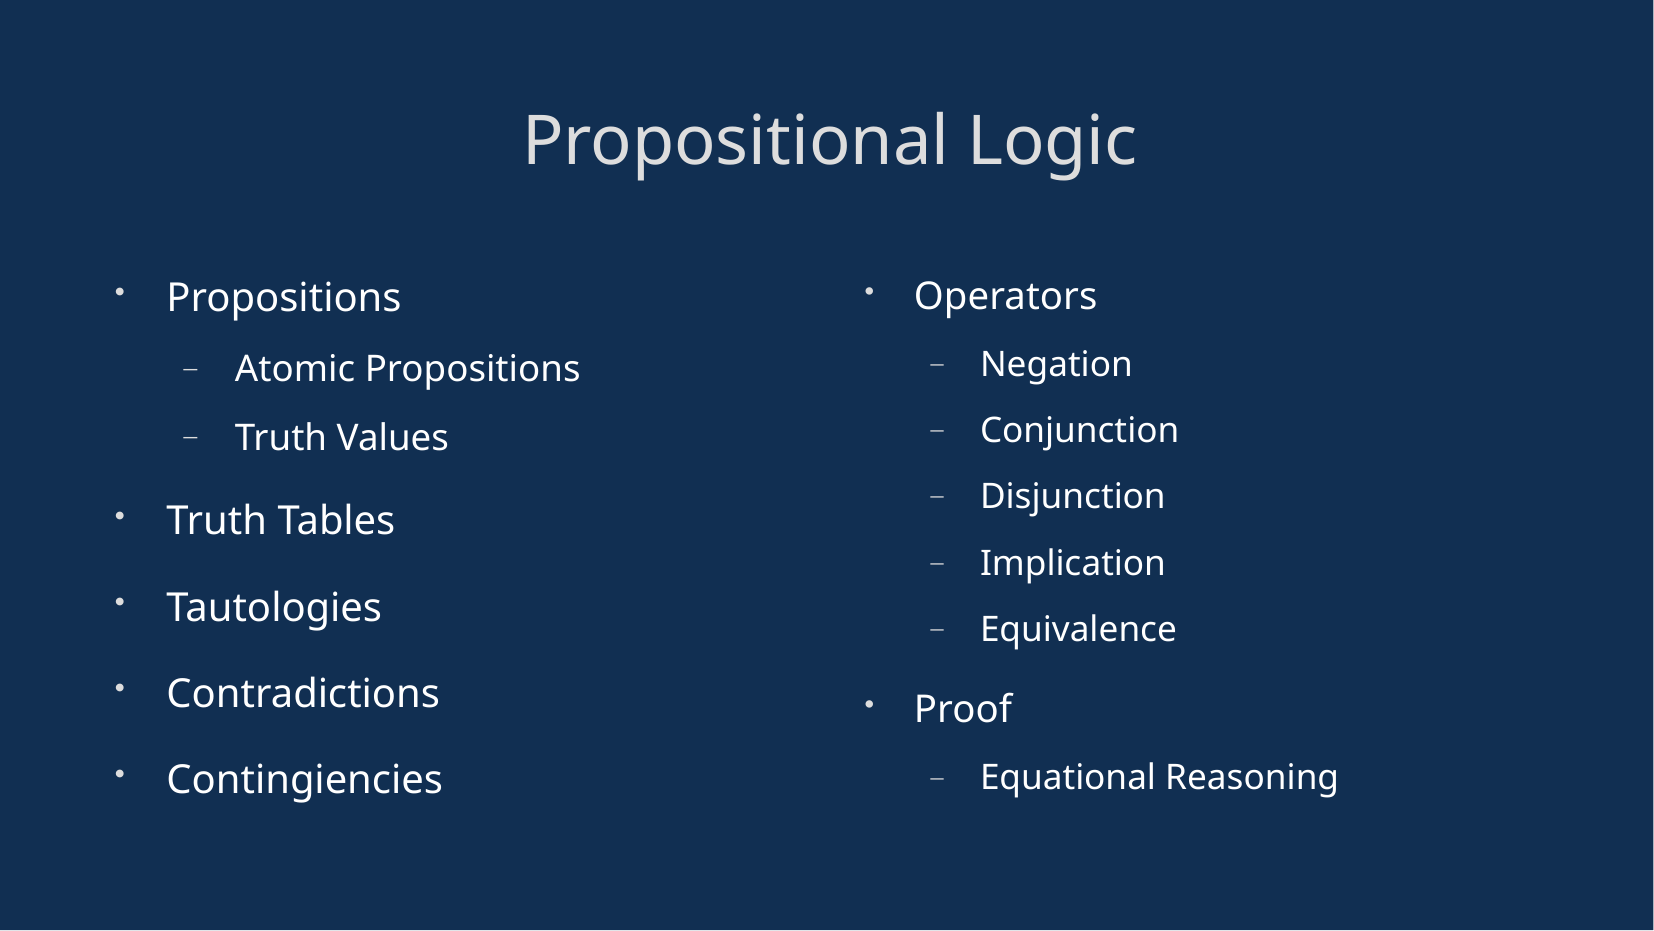

# Propositional Logic
Propositions
Atomic Propositions
Truth Values
Truth Tables
Tautologies
Contradictions
Contingiencies
Operators
Negation
Conjunction
Disjunction
Implication
Equivalence
Proof
Equational Reasoning